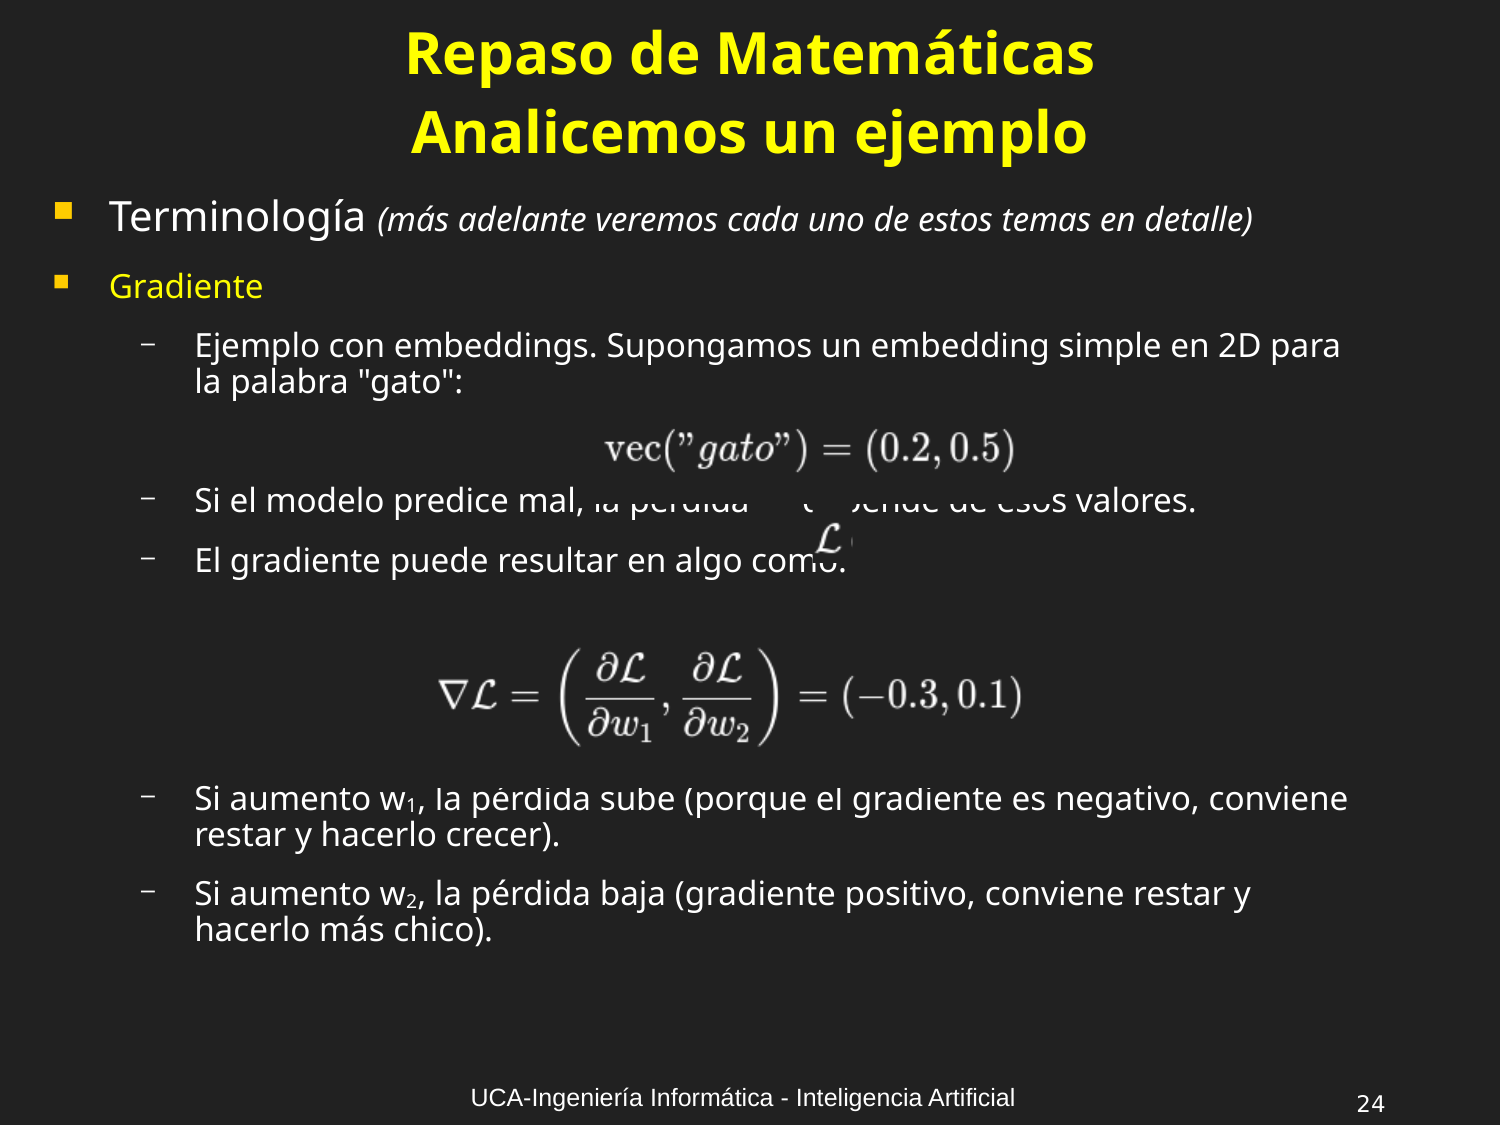

# Repaso de Matemáticas Analicemos un ejemplo
Terminología (más adelante veremos cada uno de estos temas en detalle)
Gradiente
Ejemplo con embeddings. Supongamos un embedding simple en 2D para la palabra "gato":
Si el modelo predice mal, la pérdida depende de esos valores.
El gradiente puede resultar en algo como:
Si aumento w1, la pérdida sube (porque el gradiente es negativo, conviene restar y hacerlo crecer).
Si aumento w2, la pérdida baja (gradiente positivo, conviene restar y hacerlo más chico).